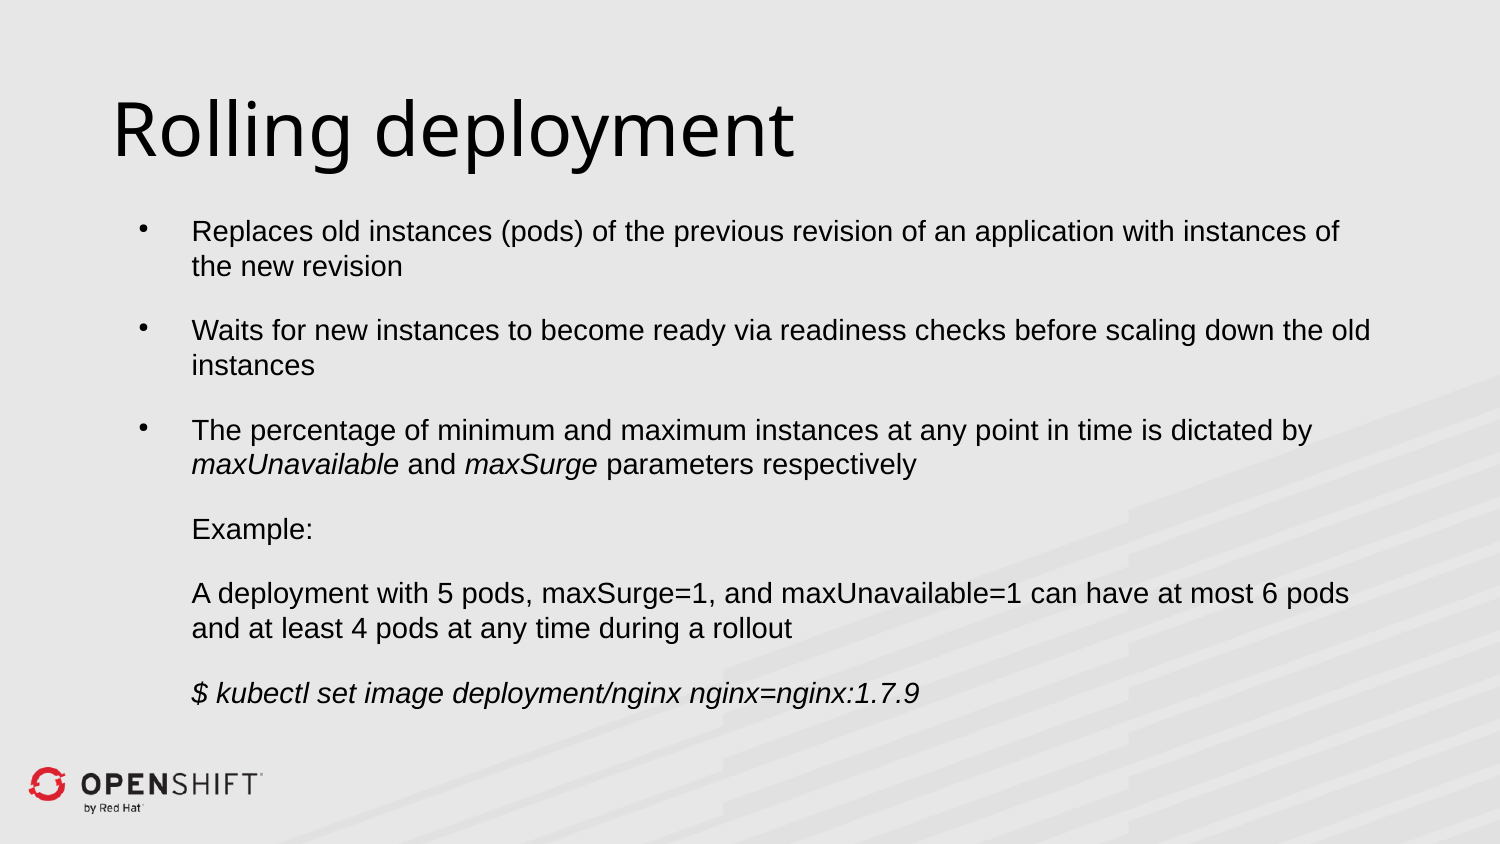

Rolling deployment
# Replaces old instances (pods) of the previous revision of an application with instances of the new revision
Waits for new instances to become ready via readiness checks before scaling down the old instances
The percentage of minimum and maximum instances at any point in time is dictated by maxUnavailable and maxSurge parameters respectively
Example:
A deployment with 5 pods, maxSurge=1, and maxUnavailable=1 can have at most 6 pods and at least 4 pods at any time during a rollout
$ kubectl set image deployment/nginx nginx=nginx:1.7.9